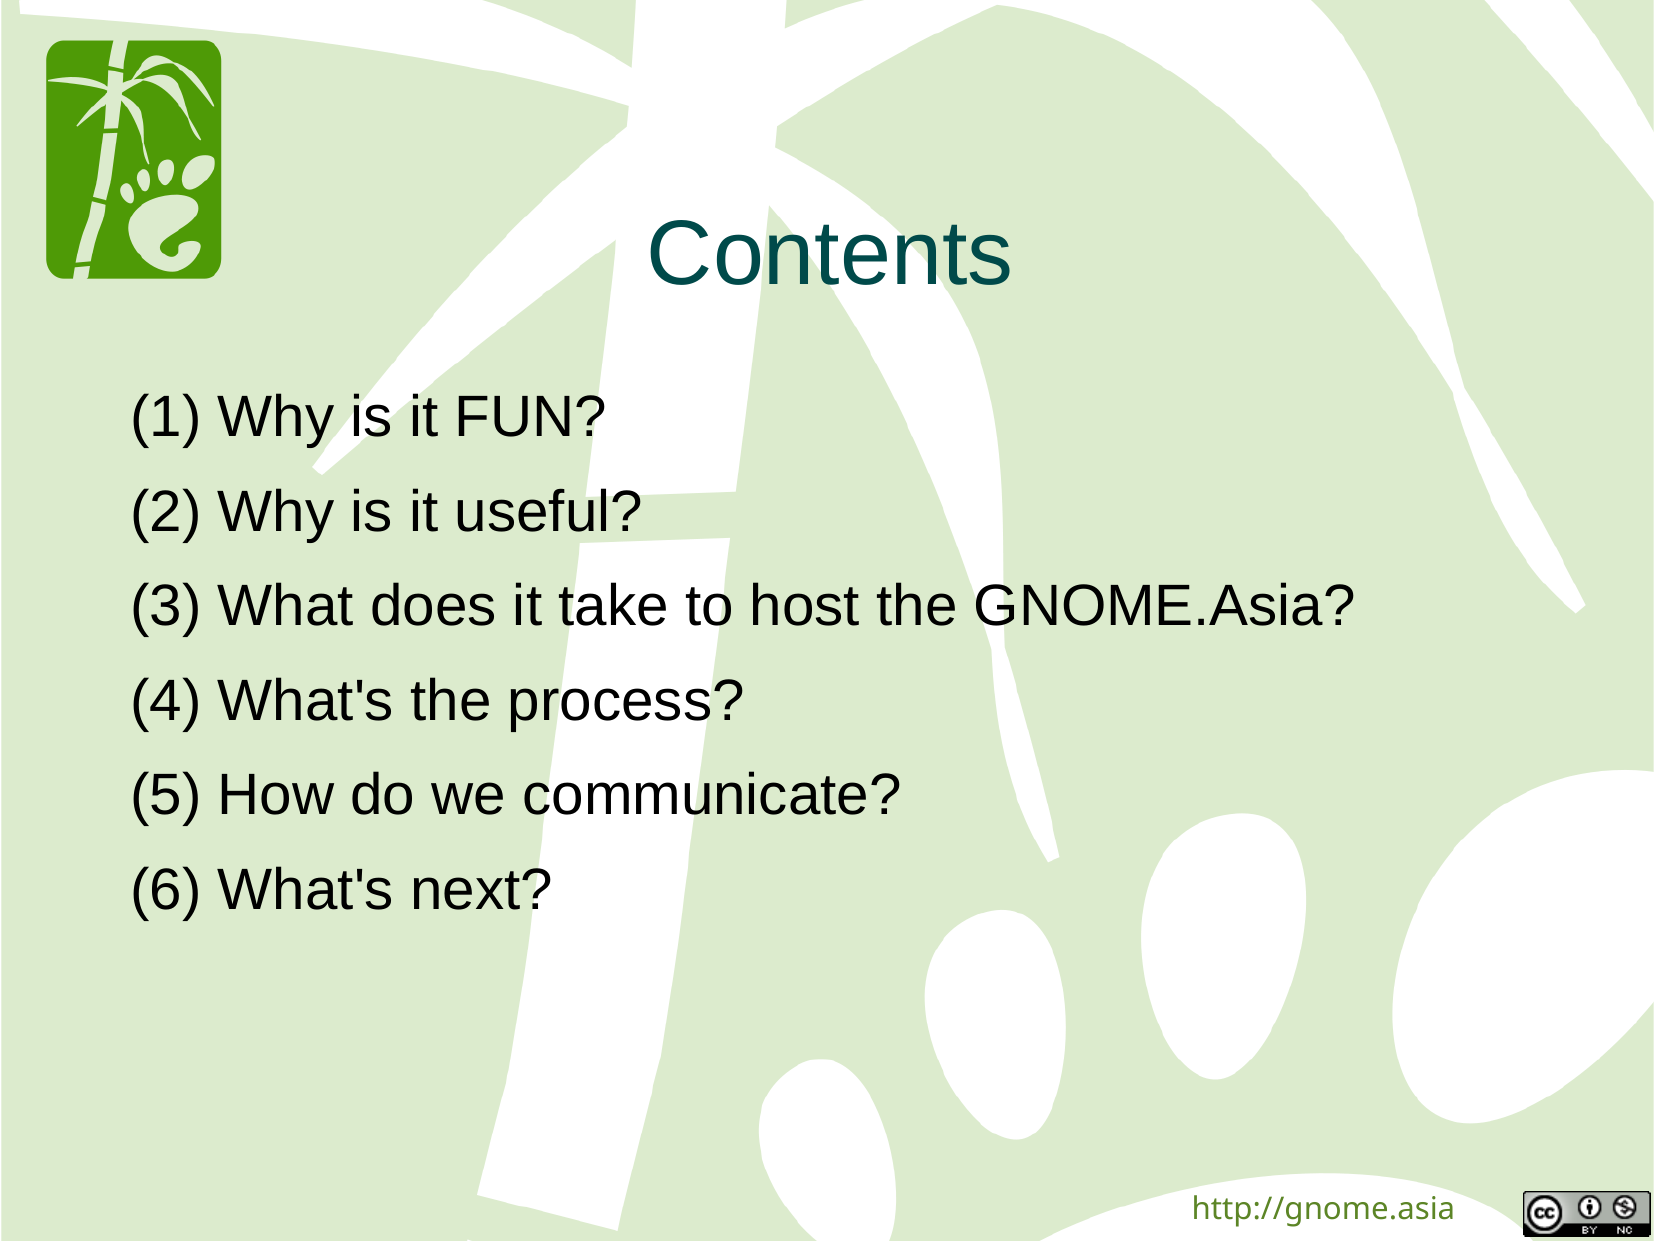

# Contents
 Why is it FUN?
 Why is it useful?
 What does it take to host the GNOME.Asia?
 What's the process?
 How do we communicate?
 What's next?